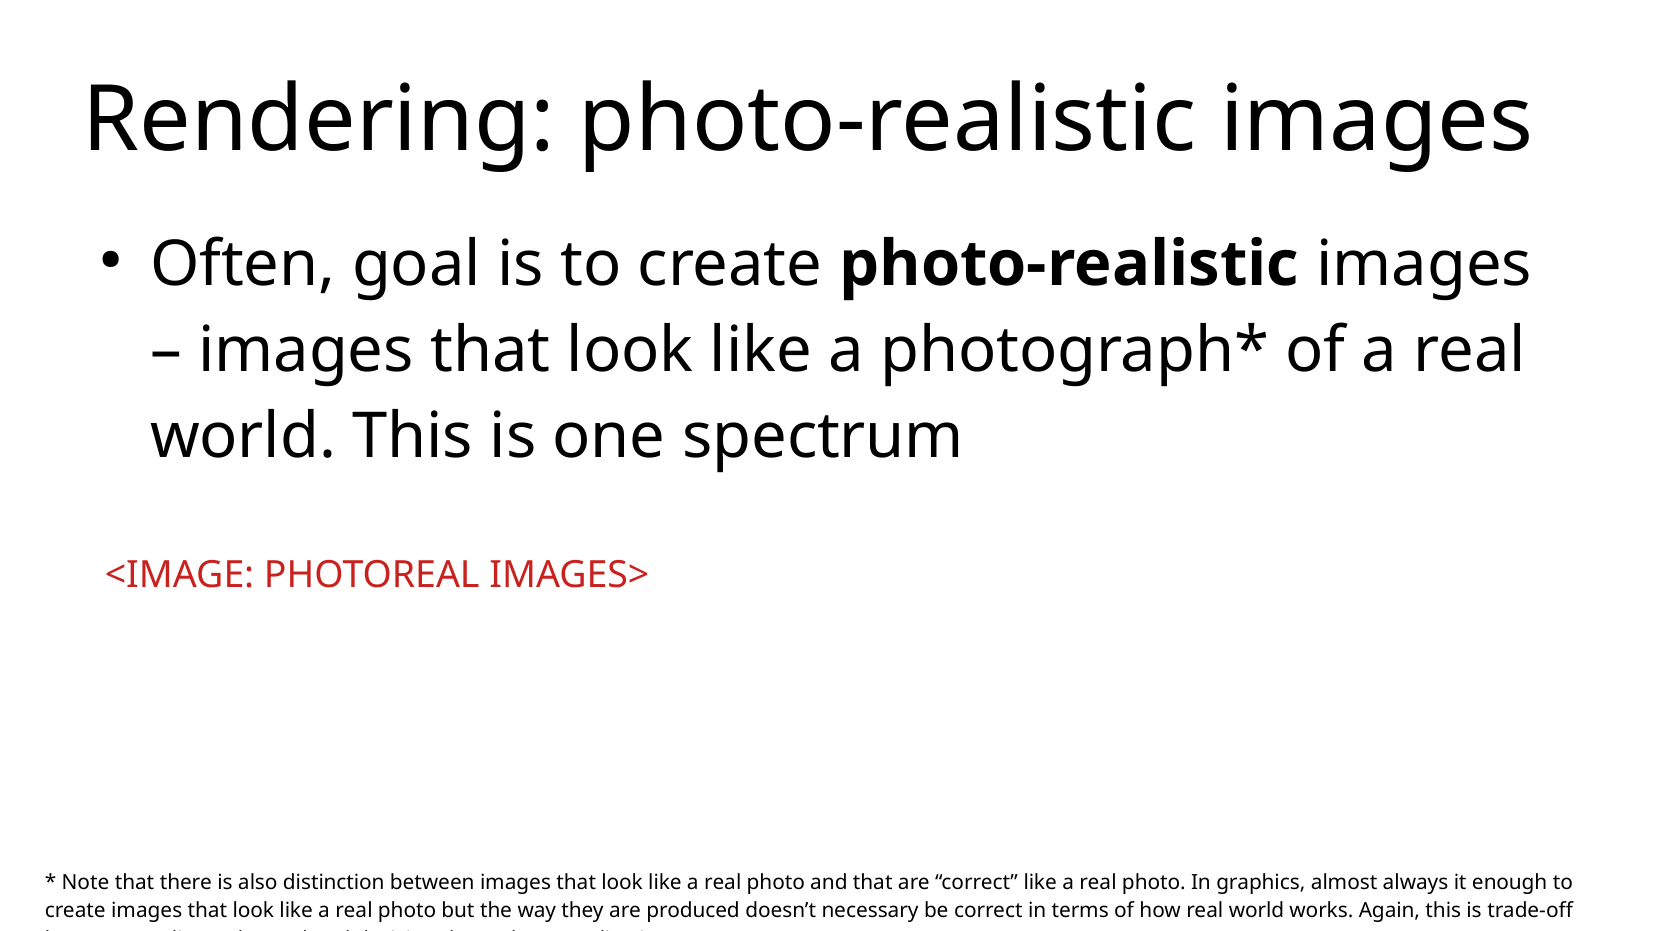

# Rendering: photo-realistic images
Often, goal is to create photo-realistic images – images that look like a photograph* of a real world. This is one spectrum
<IMAGE: PHOTOREAL IMAGES>
* Note that there is also distinction between images that look like a real photo and that are “correct” like a real photo. In graphics, almost always it enough to create images that look like a real photo but the way they are produced doesn’t necessary be correct in terms of how real world works. Again, this is trade-off between quality and speed and decision depends on application.